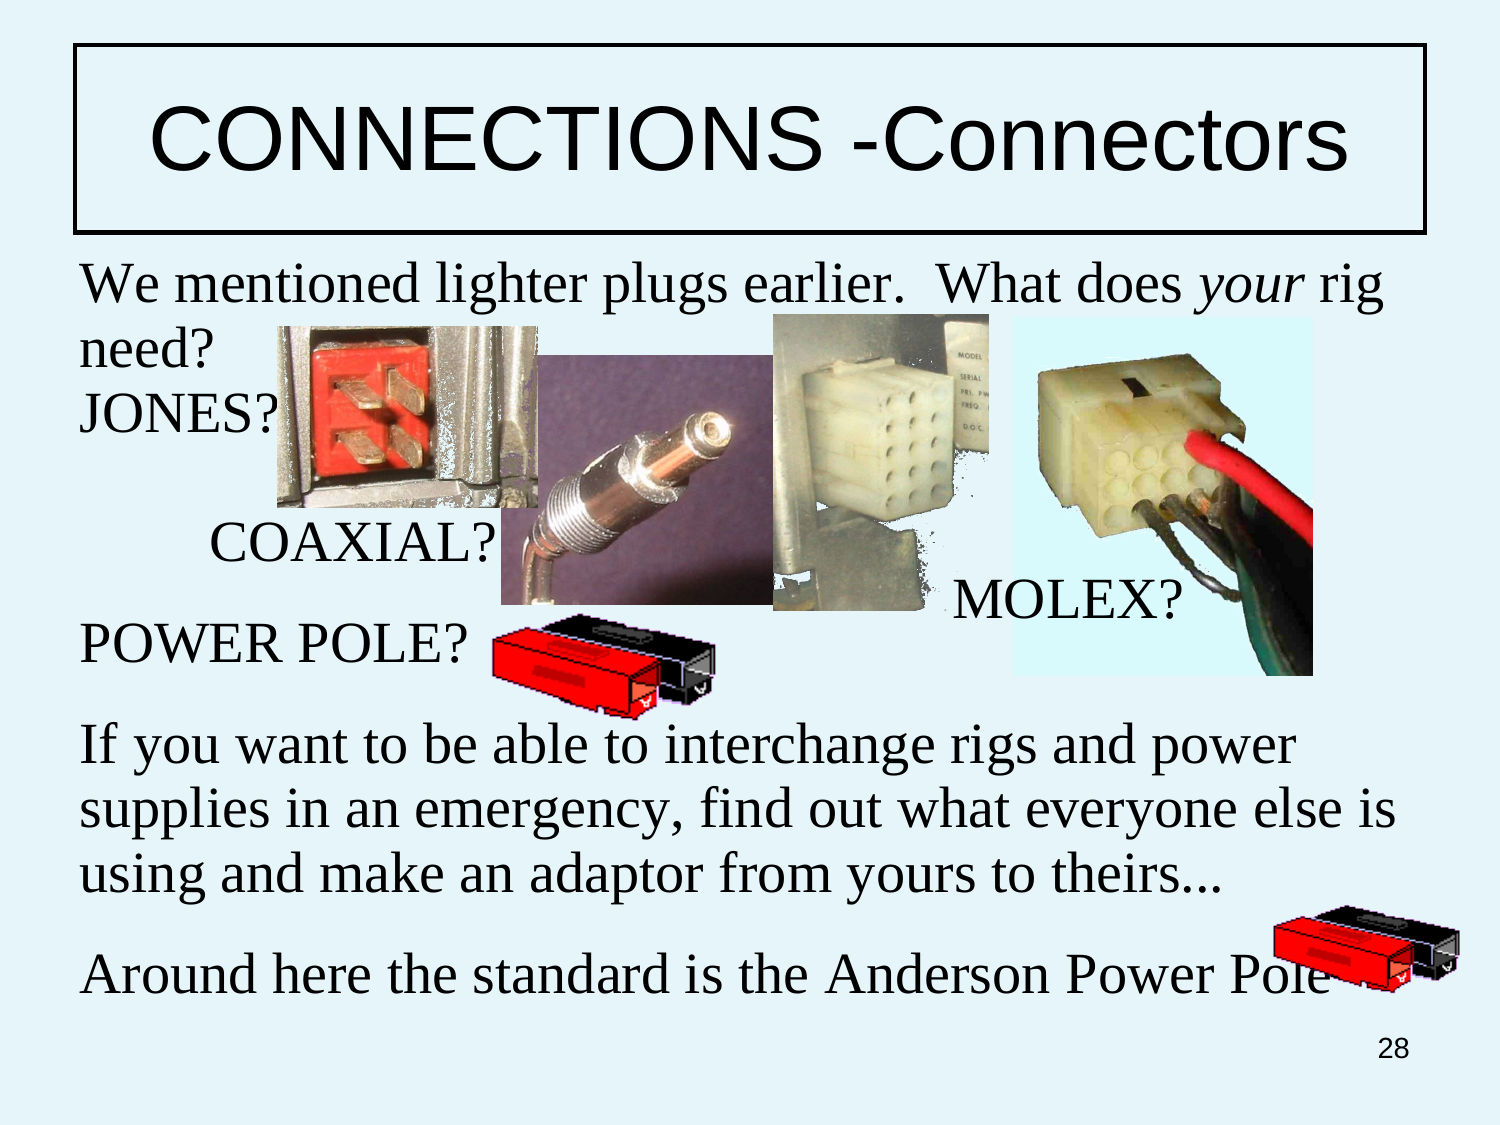

# CONNECTIONS -Connectors
We mentioned lighter plugs earlier. What does your rig need?
JONES?
 COAXIAL?
POWER POLE?
If you want to be able to interchange rigs and power supplies in an emergency, find out what everyone else is using and make an adaptor from yours to theirs...
Around here the standard is the Anderson Power Pole
MOLEX?
28